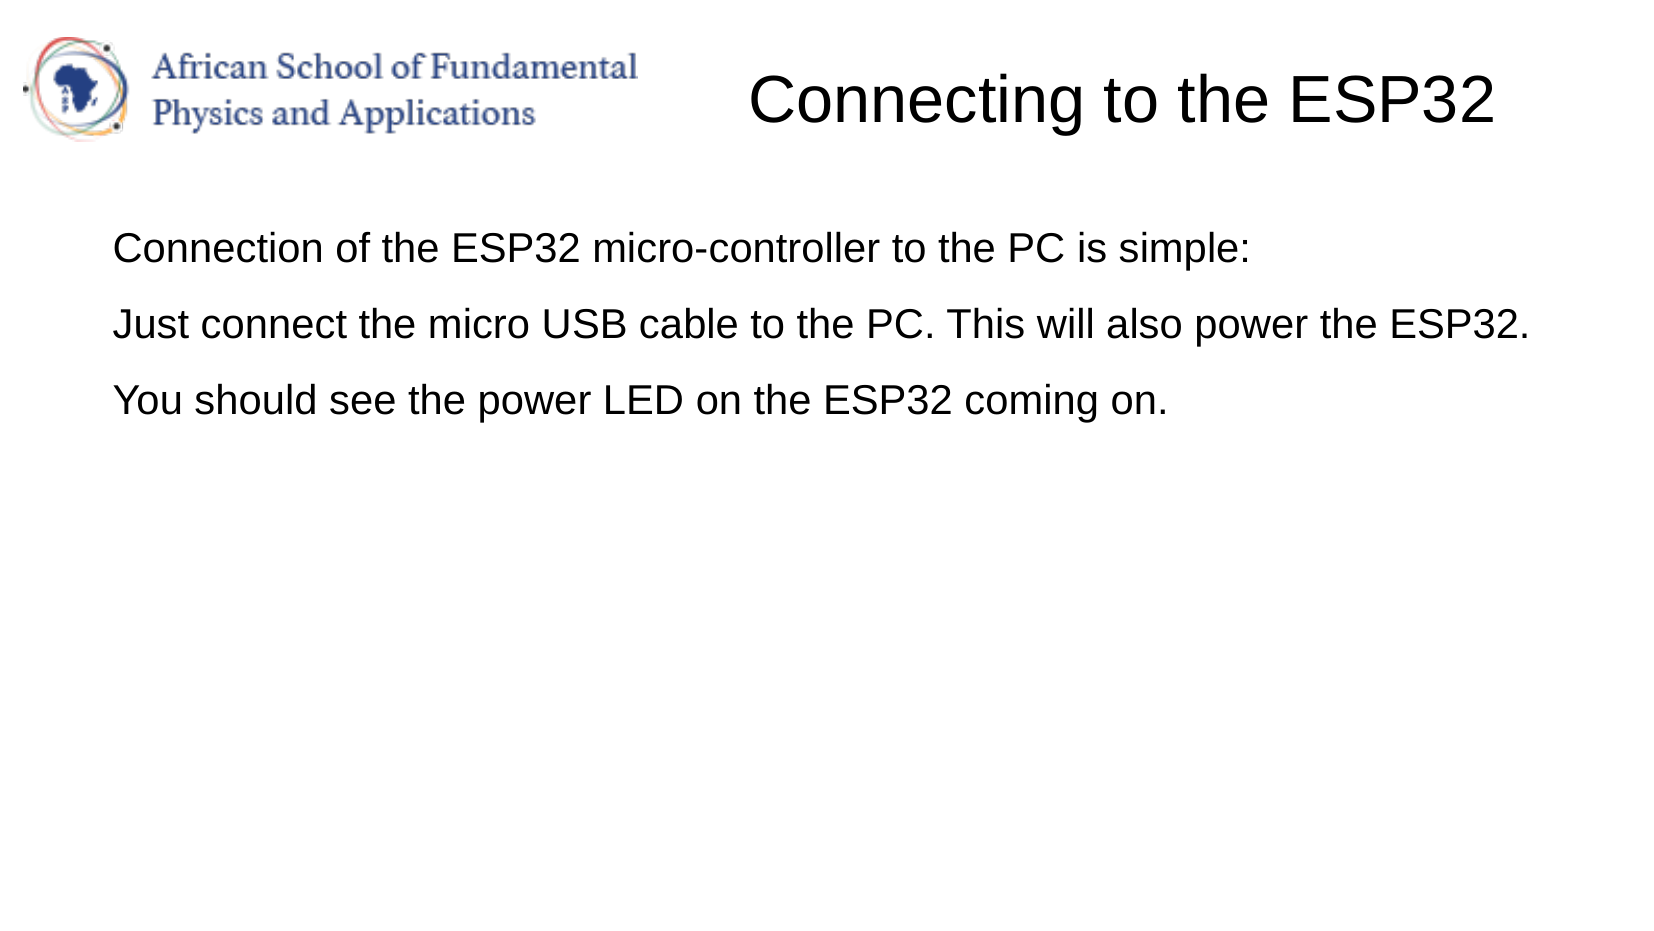

# Connecting to the ESP32
Connection of the ESP32 micro-controller to the PC is simple:
Just connect the micro USB cable to the PC. This will also power the ESP32.
You should see the power LED on the ESP32 coming on.